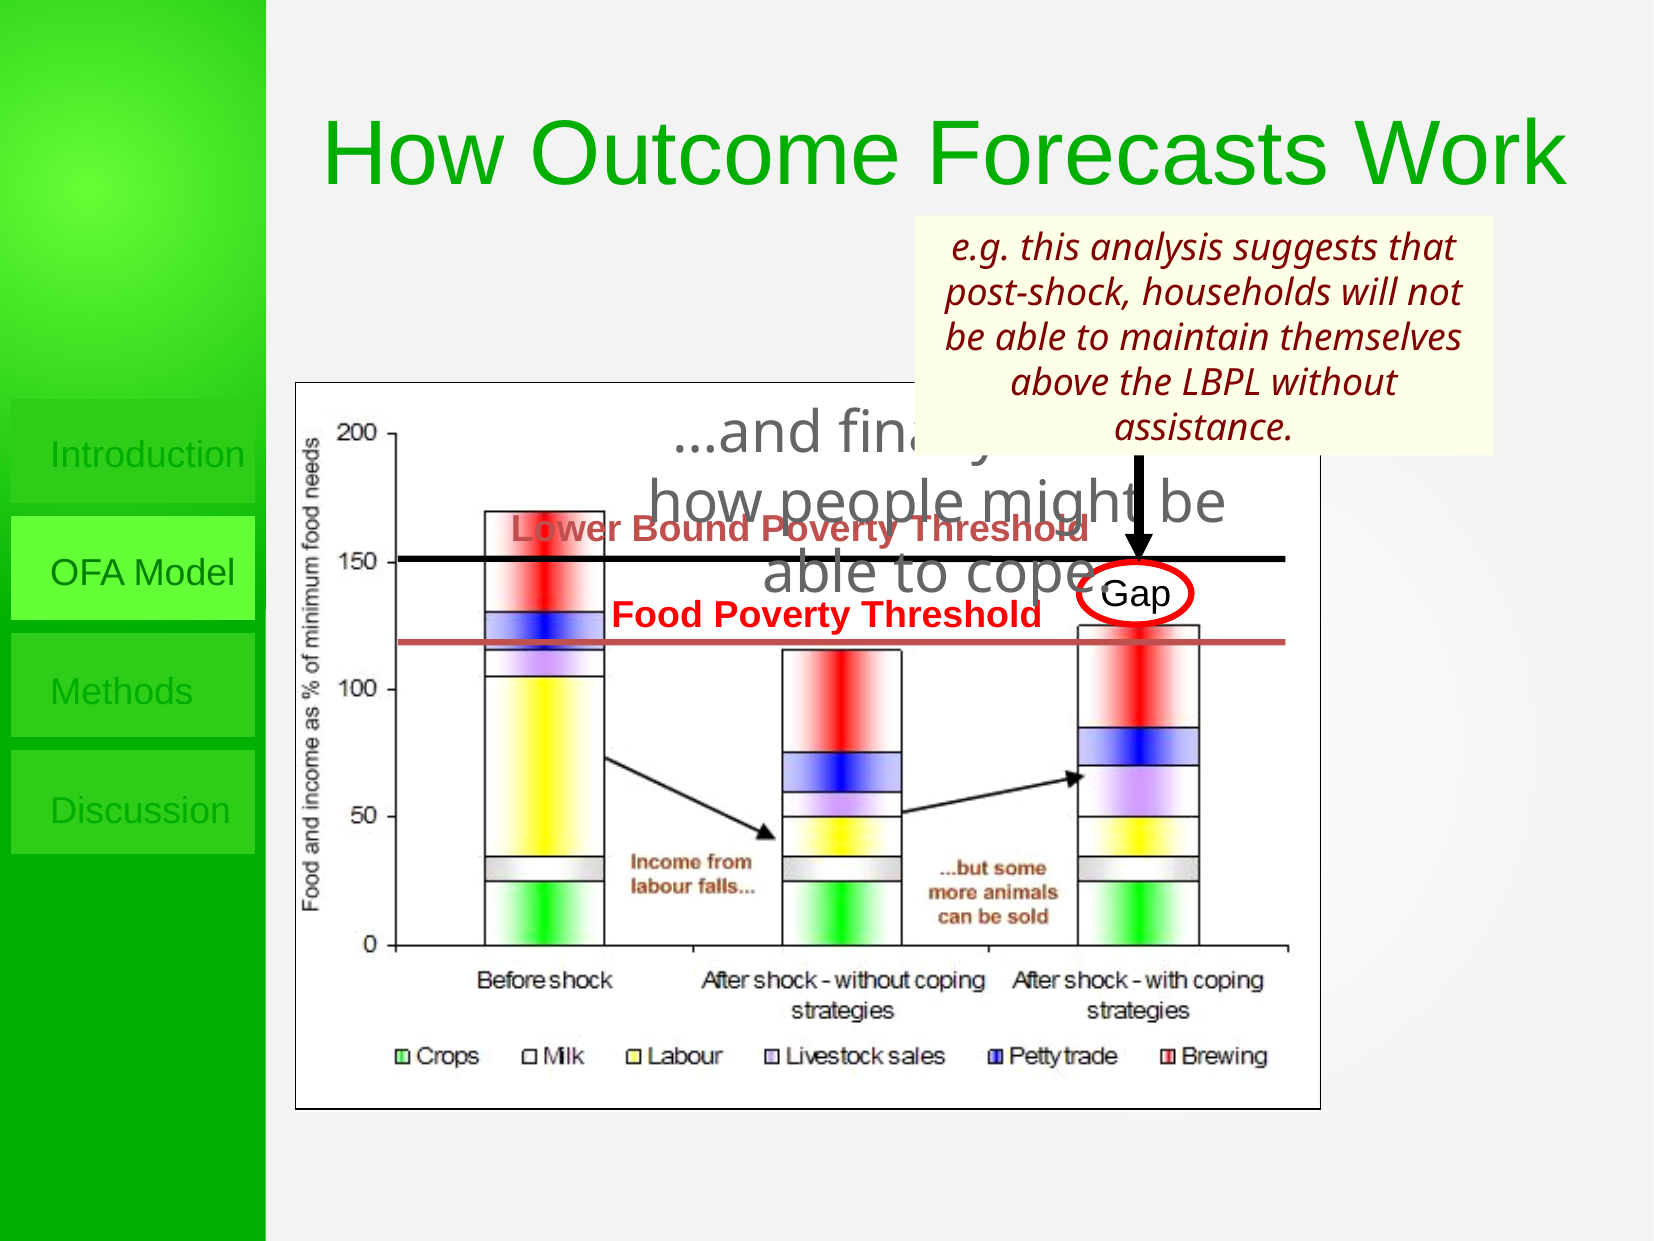

# How Outcome Forecasts Work
e.g. this analysis suggests that post-shock, households will not be able to maintain themselves above the LBPL without assistance.
…and finally look at how people might be able to cope.
Introduction
Lower Bound Poverty Threshold
OFA Model
Gap
Food Poverty Threshold
Methods
Discussion